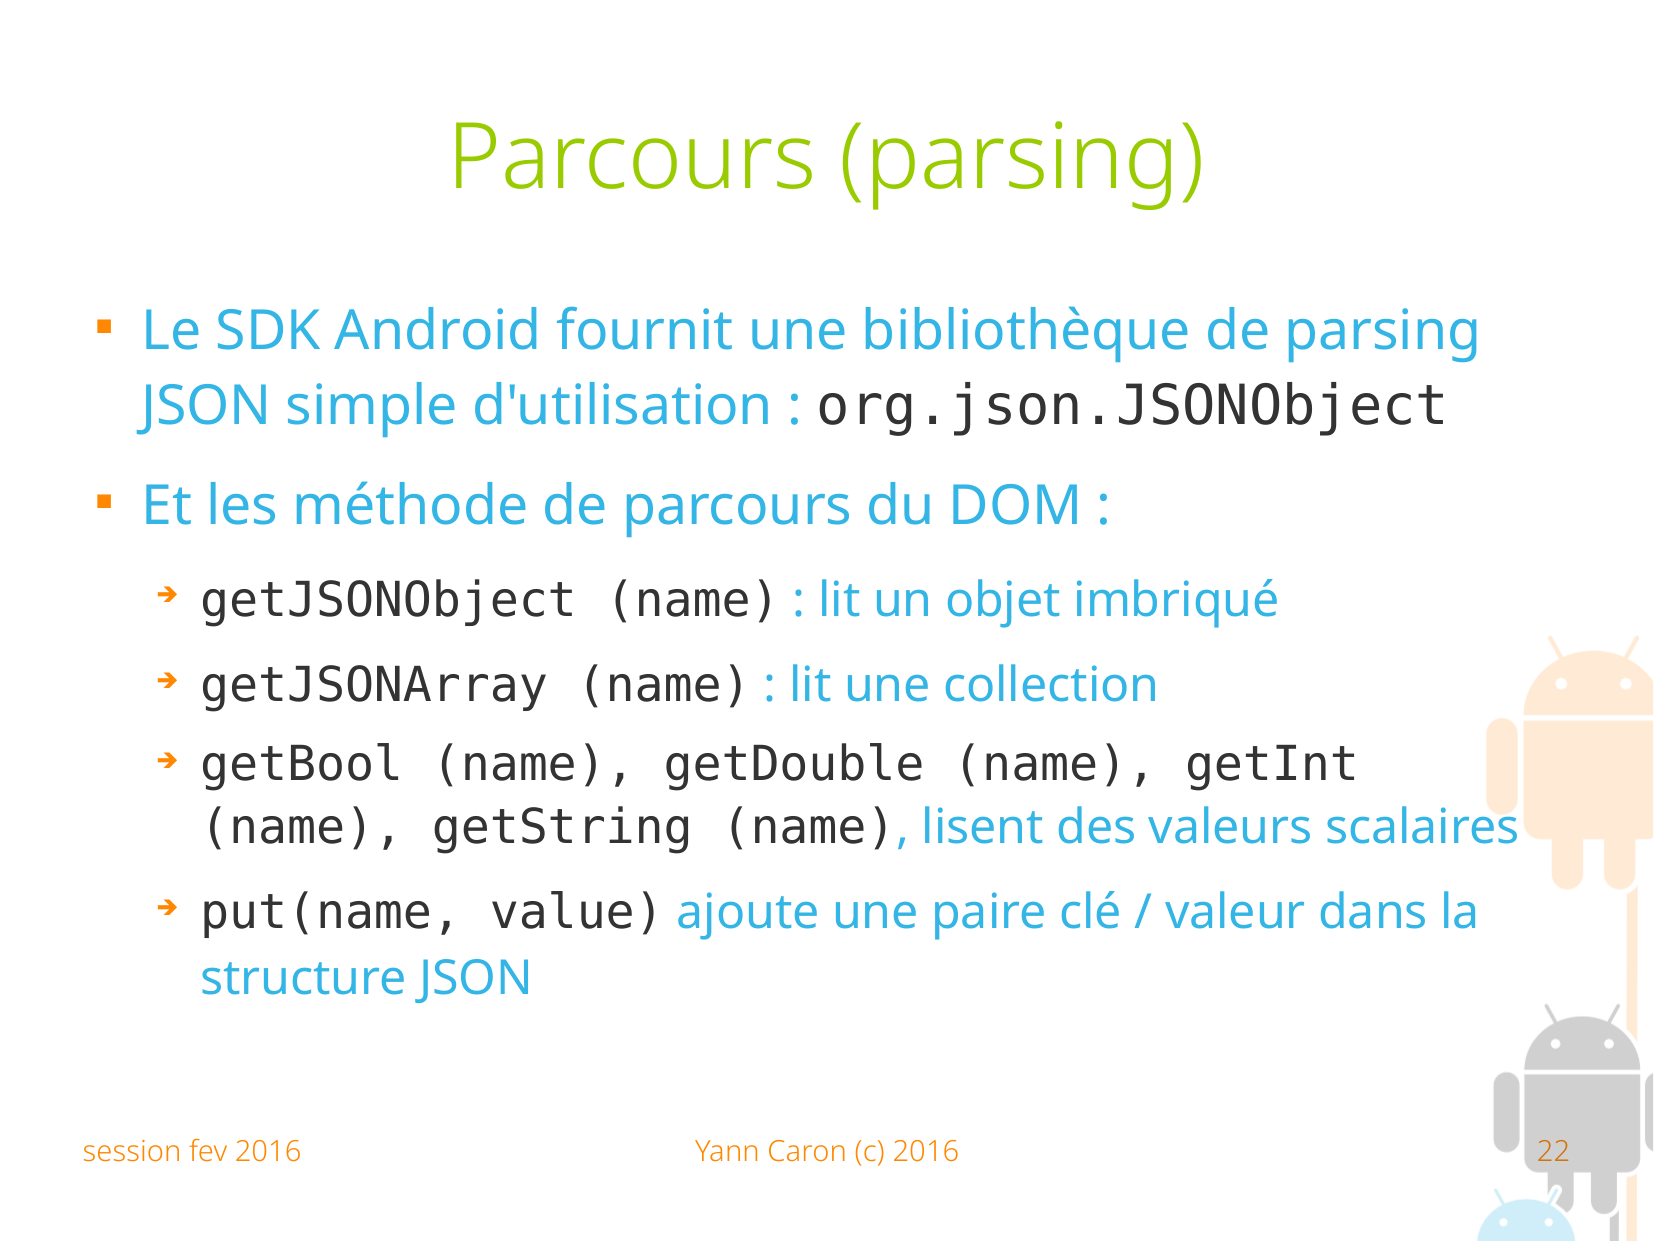

# Parcours (parsing)
Le SDK Android fournit une bibliothèque de parsing JSON simple d'utilisation : org.json.JSONObject
Et les méthode de parcours du DOM :
getJSONObject (name) : lit un objet imbriqué
getJSONArray (name) : lit une collection
getBool (name), getDouble (name), getInt (name), getString (name), lisent des valeurs scalaires
put(name, value) ajoute une paire clé / valeur dans la structure JSON
session fev 2016
Yann Caron (c) 2016
22